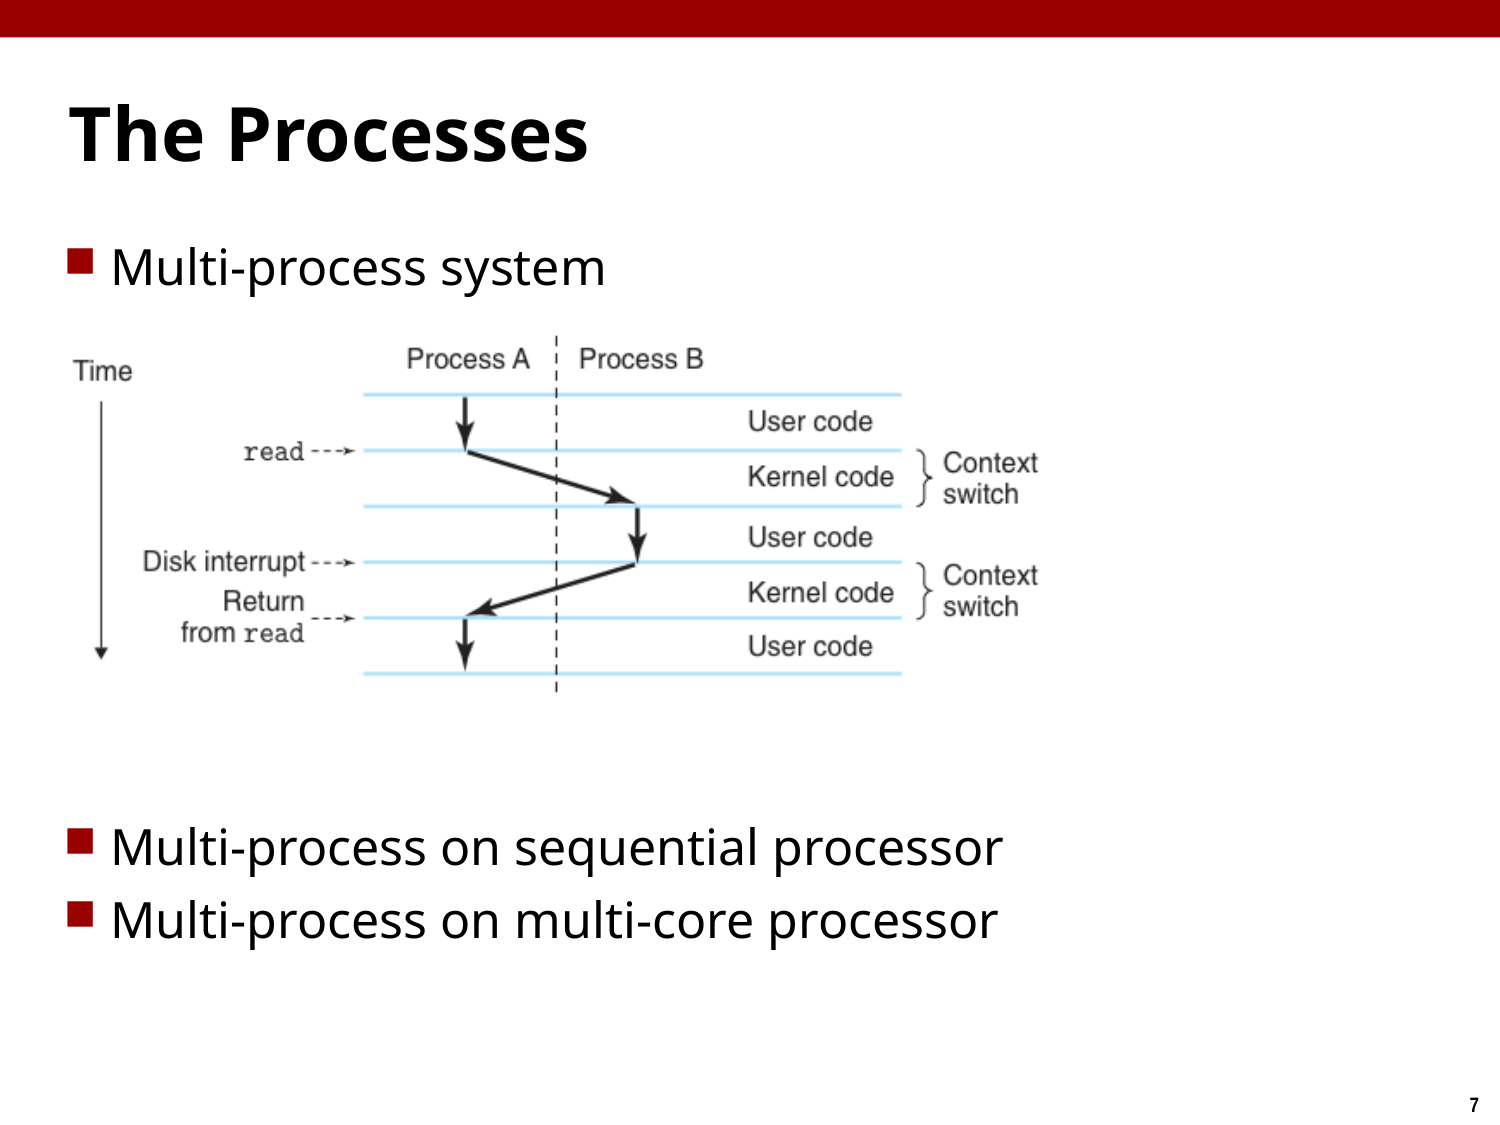

# The Processes
Multi-process system
Multi-process on sequential processor
Multi-process on multi-core processor